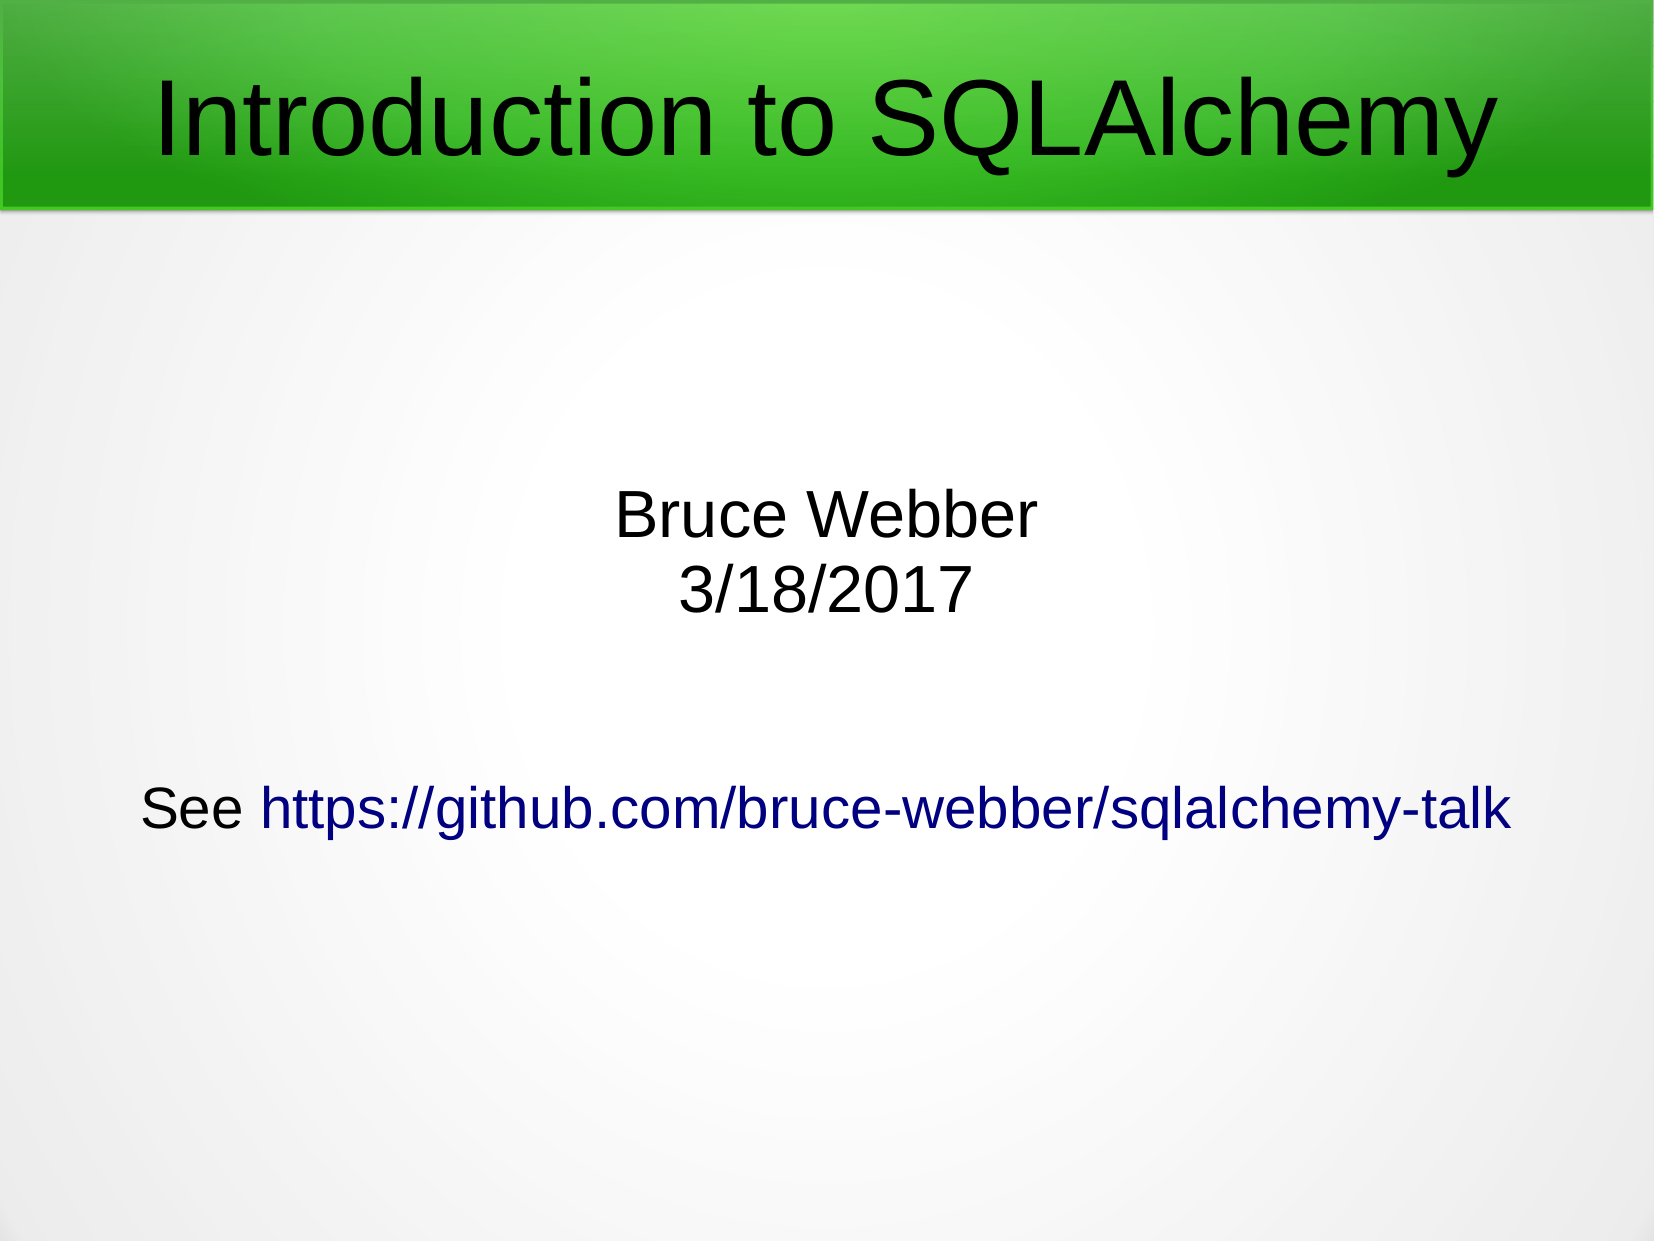

# Introduction to SQLAlchemy
Bruce Webber
3/18/2017
See https://github.com/bruce-webber/sqlalchemy-talk